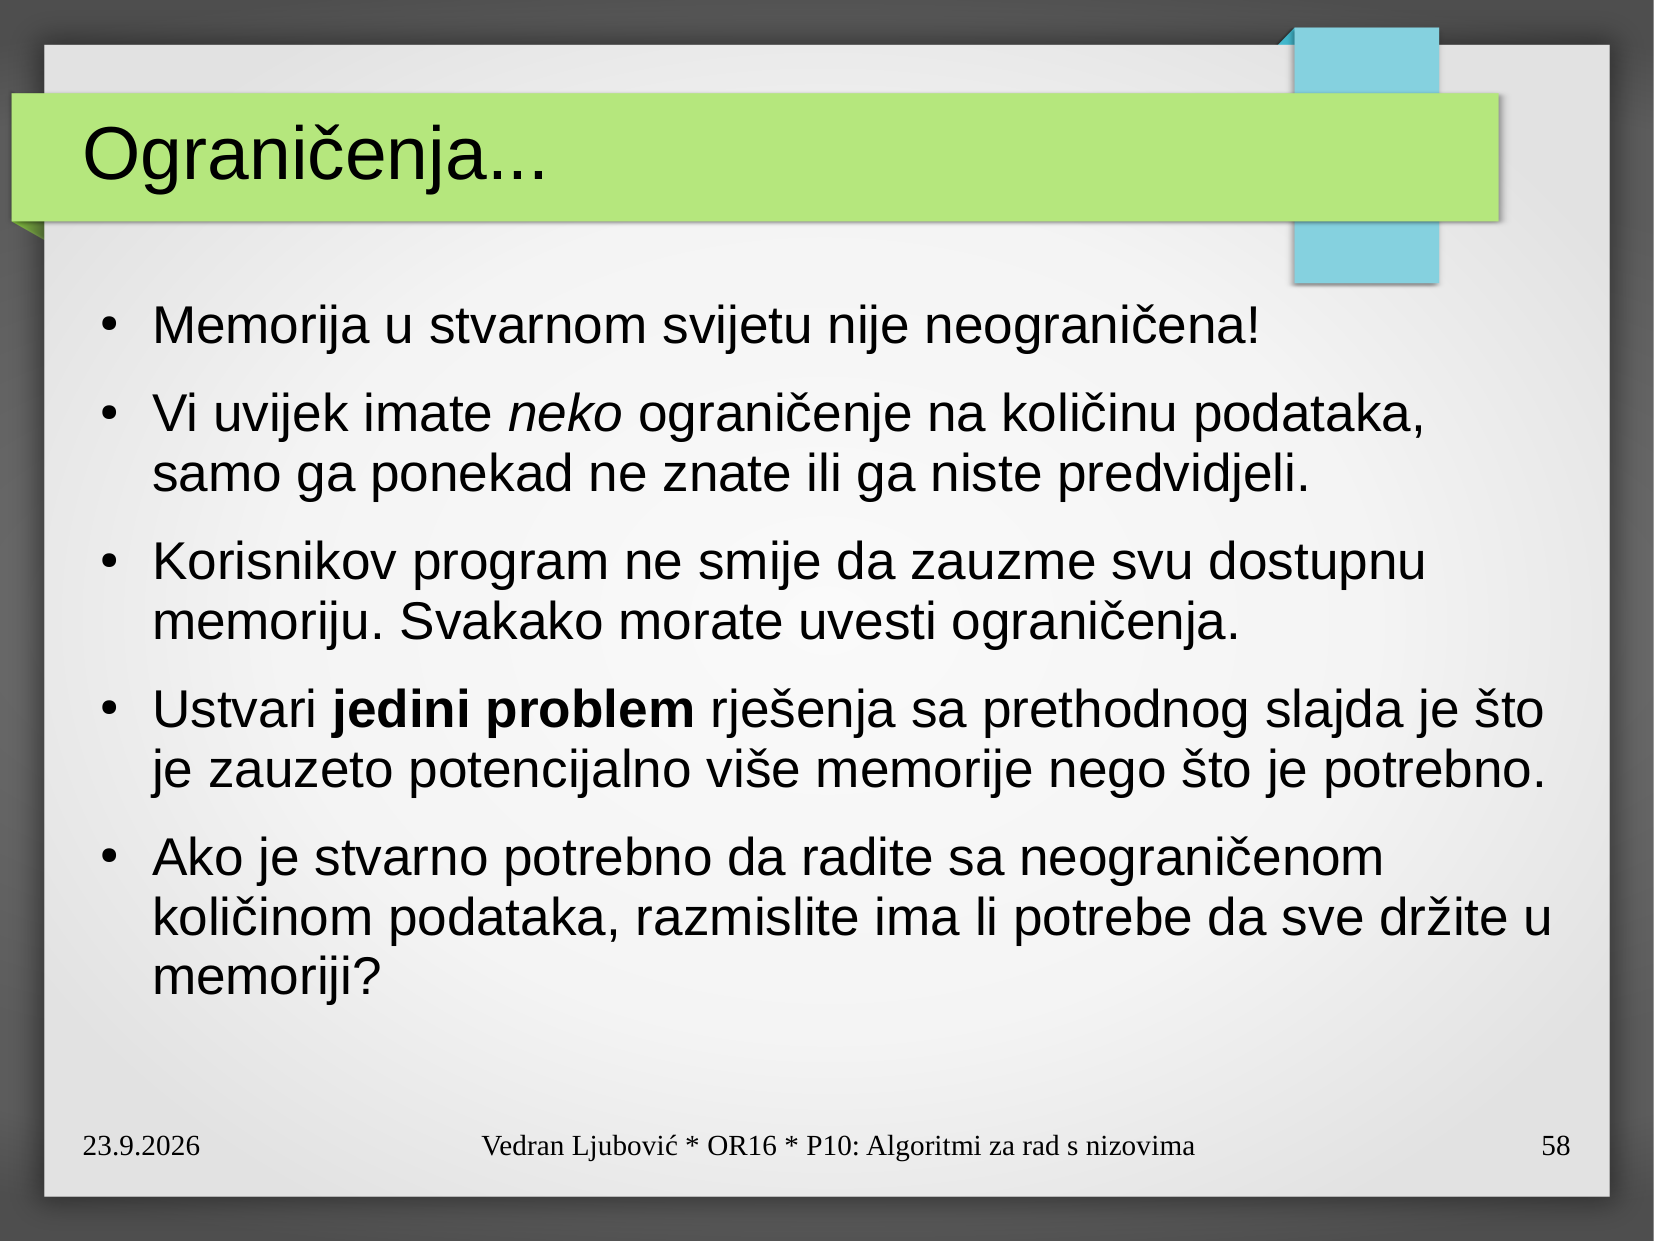

# Ograničenja...
Memorija u stvarnom svijetu nije neograničena!
Vi uvijek imate neko ograničenje na količinu podataka, samo ga ponekad ne znate ili ga niste predvidjeli.
Korisnikov program ne smije da zauzme svu dostupnu memoriju. Svakako morate uvesti ograničenja.
Ustvari jedini problem rješenja sa prethodnog slajda je što je zauzeto potencijalno više memorije nego što je potrebno.
Ako je stvarno potrebno da radite sa neograničenom količinom podataka, razmislite ima li potrebe da sve držite u memoriji?
Vedran Ljubović * OR16 * P10: Algoritmi za rad s nizovima
58